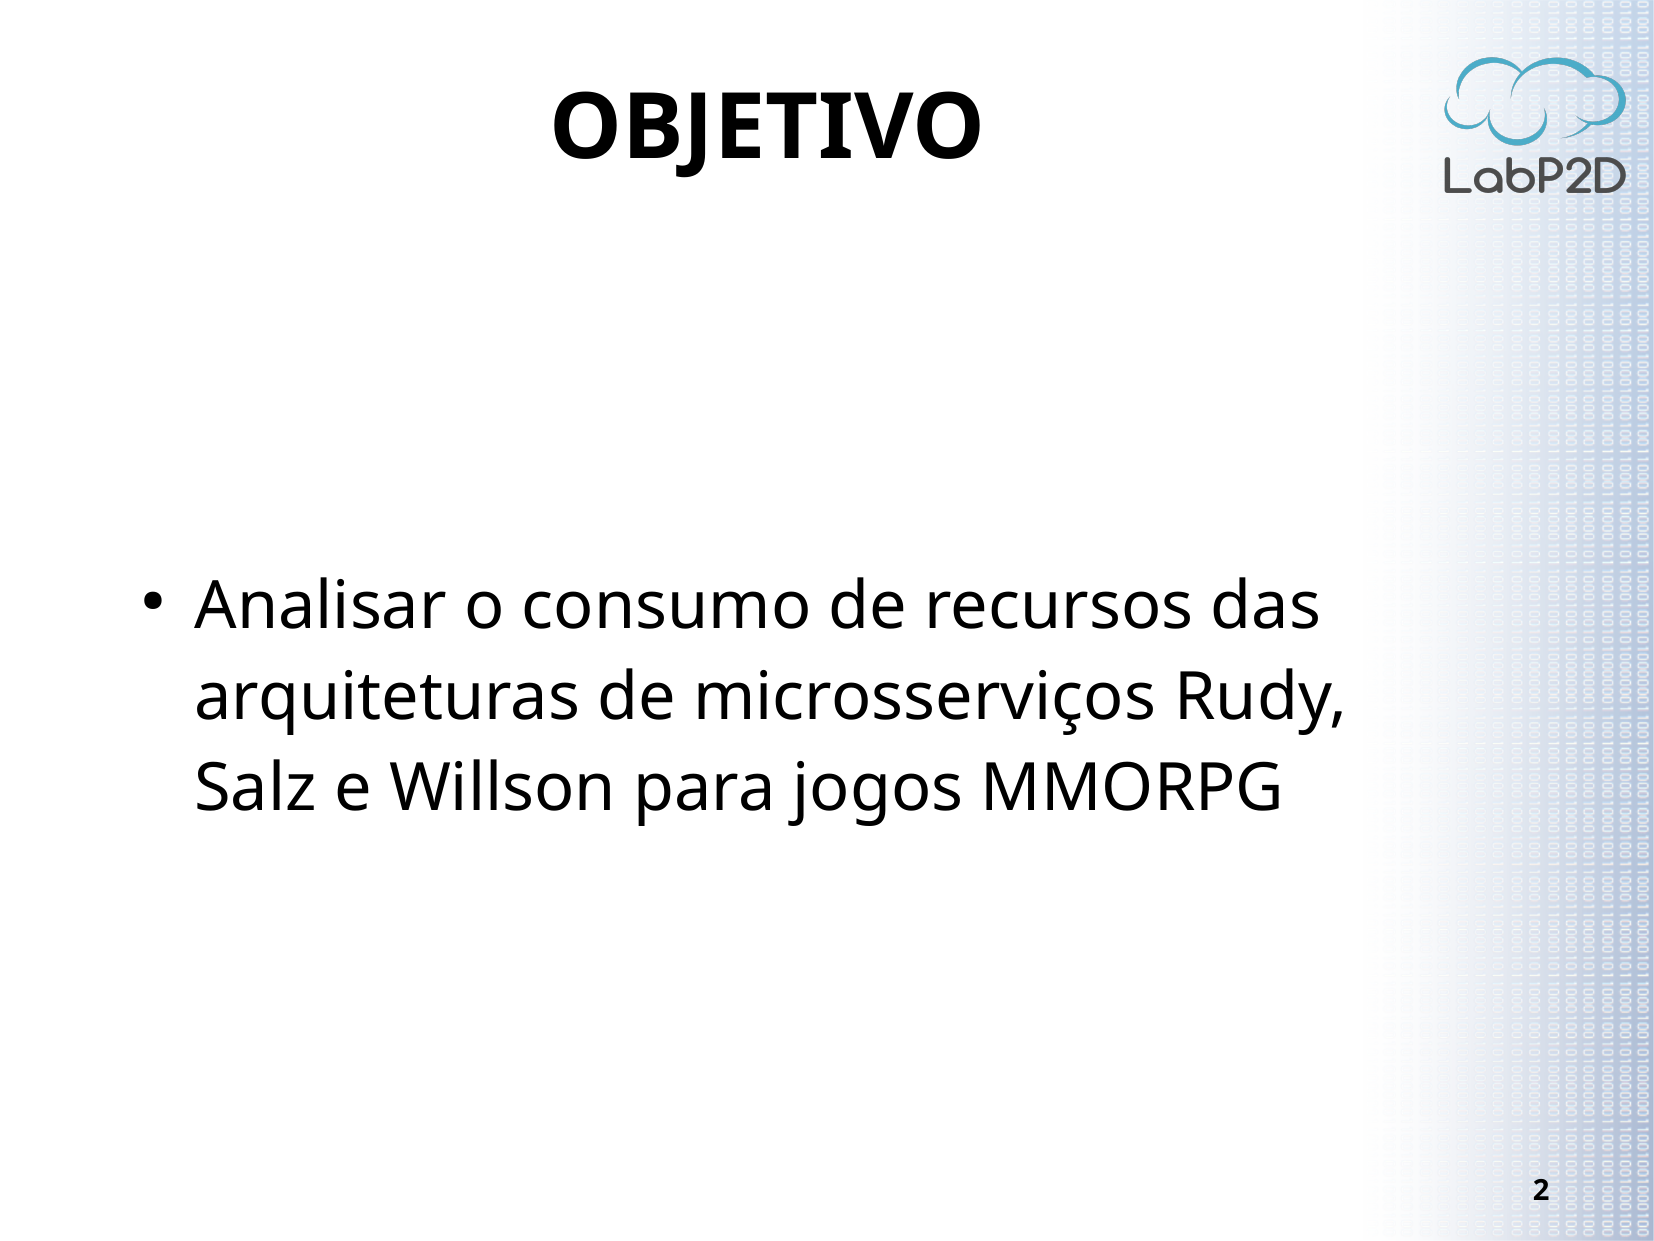

# OBJETIVO
Analisar o consumo de recursos das arquiteturas de microsserviços Rudy, Salz e Willson para jogos MMORPG
2